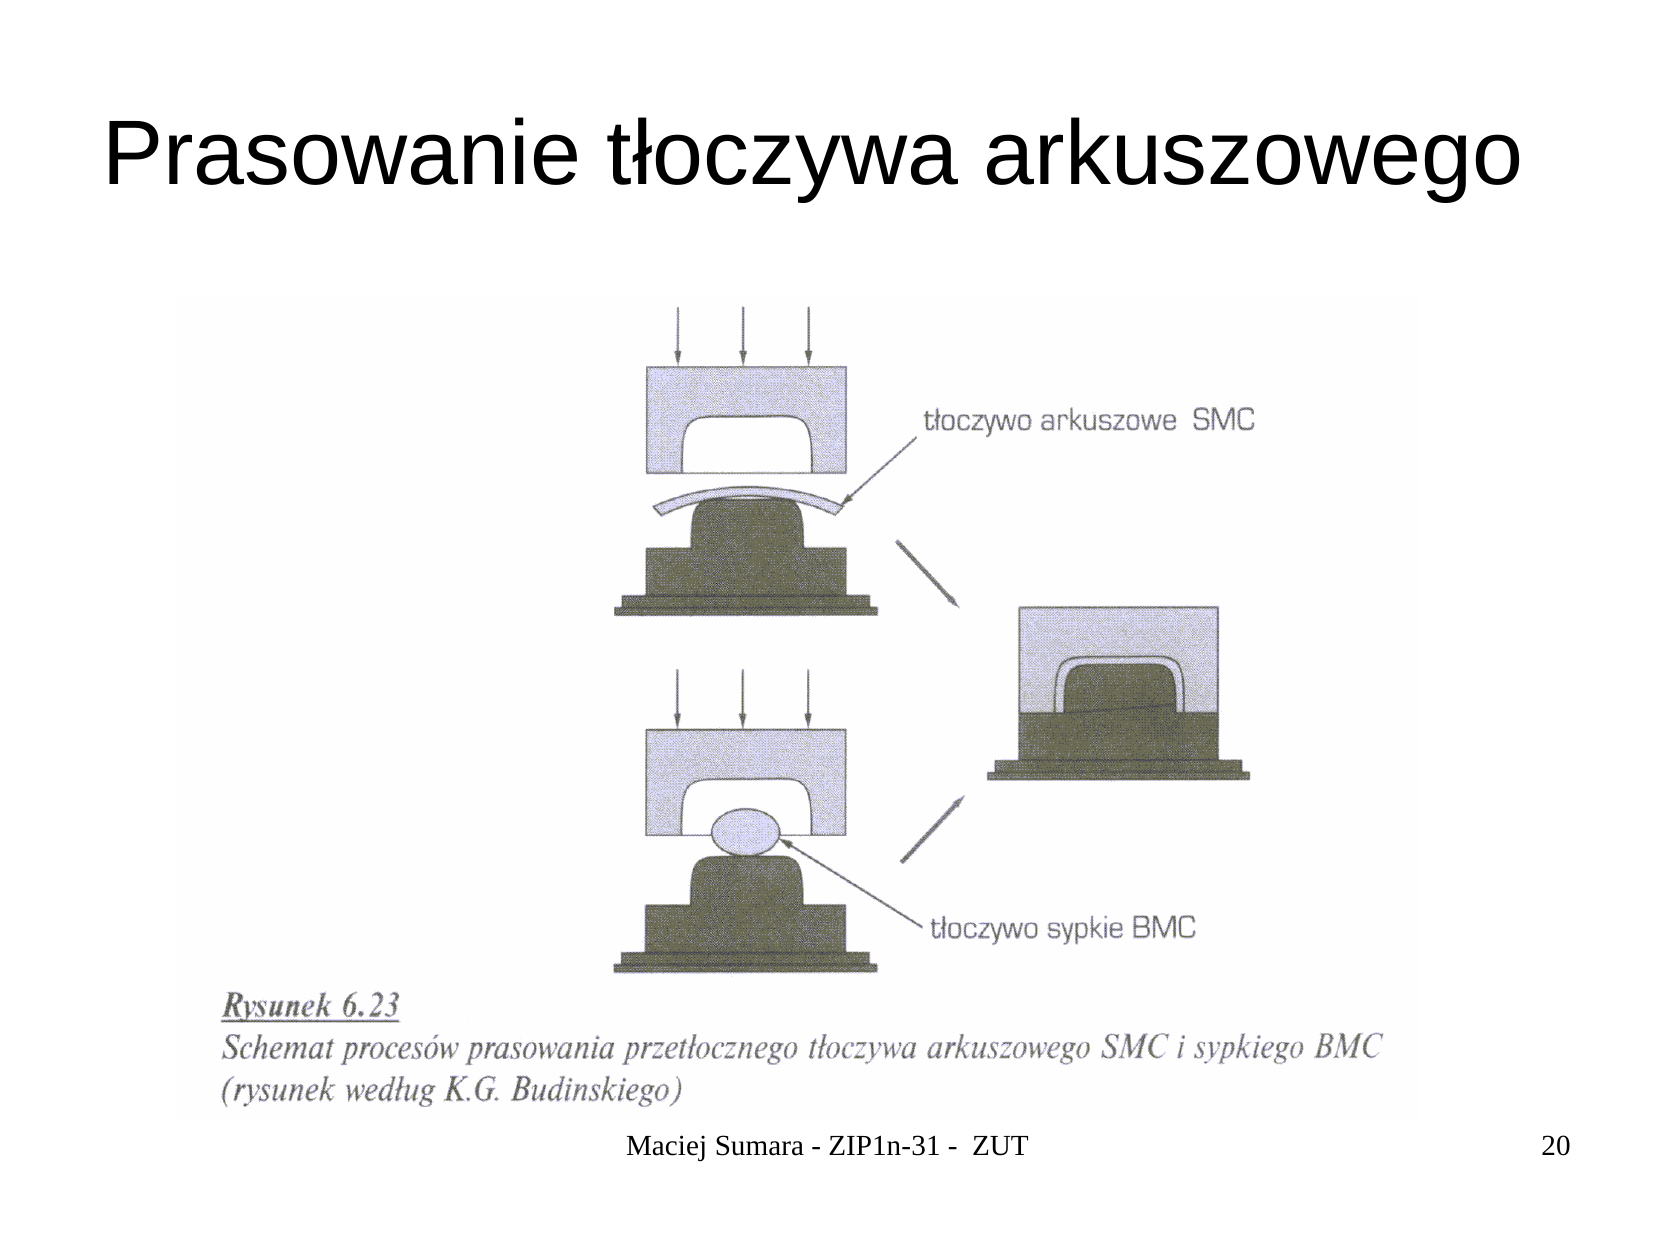

# Prasowanie tłoczywa arkuszowego
Maciej Sumara - ZIP1n-31 - ZUT
20